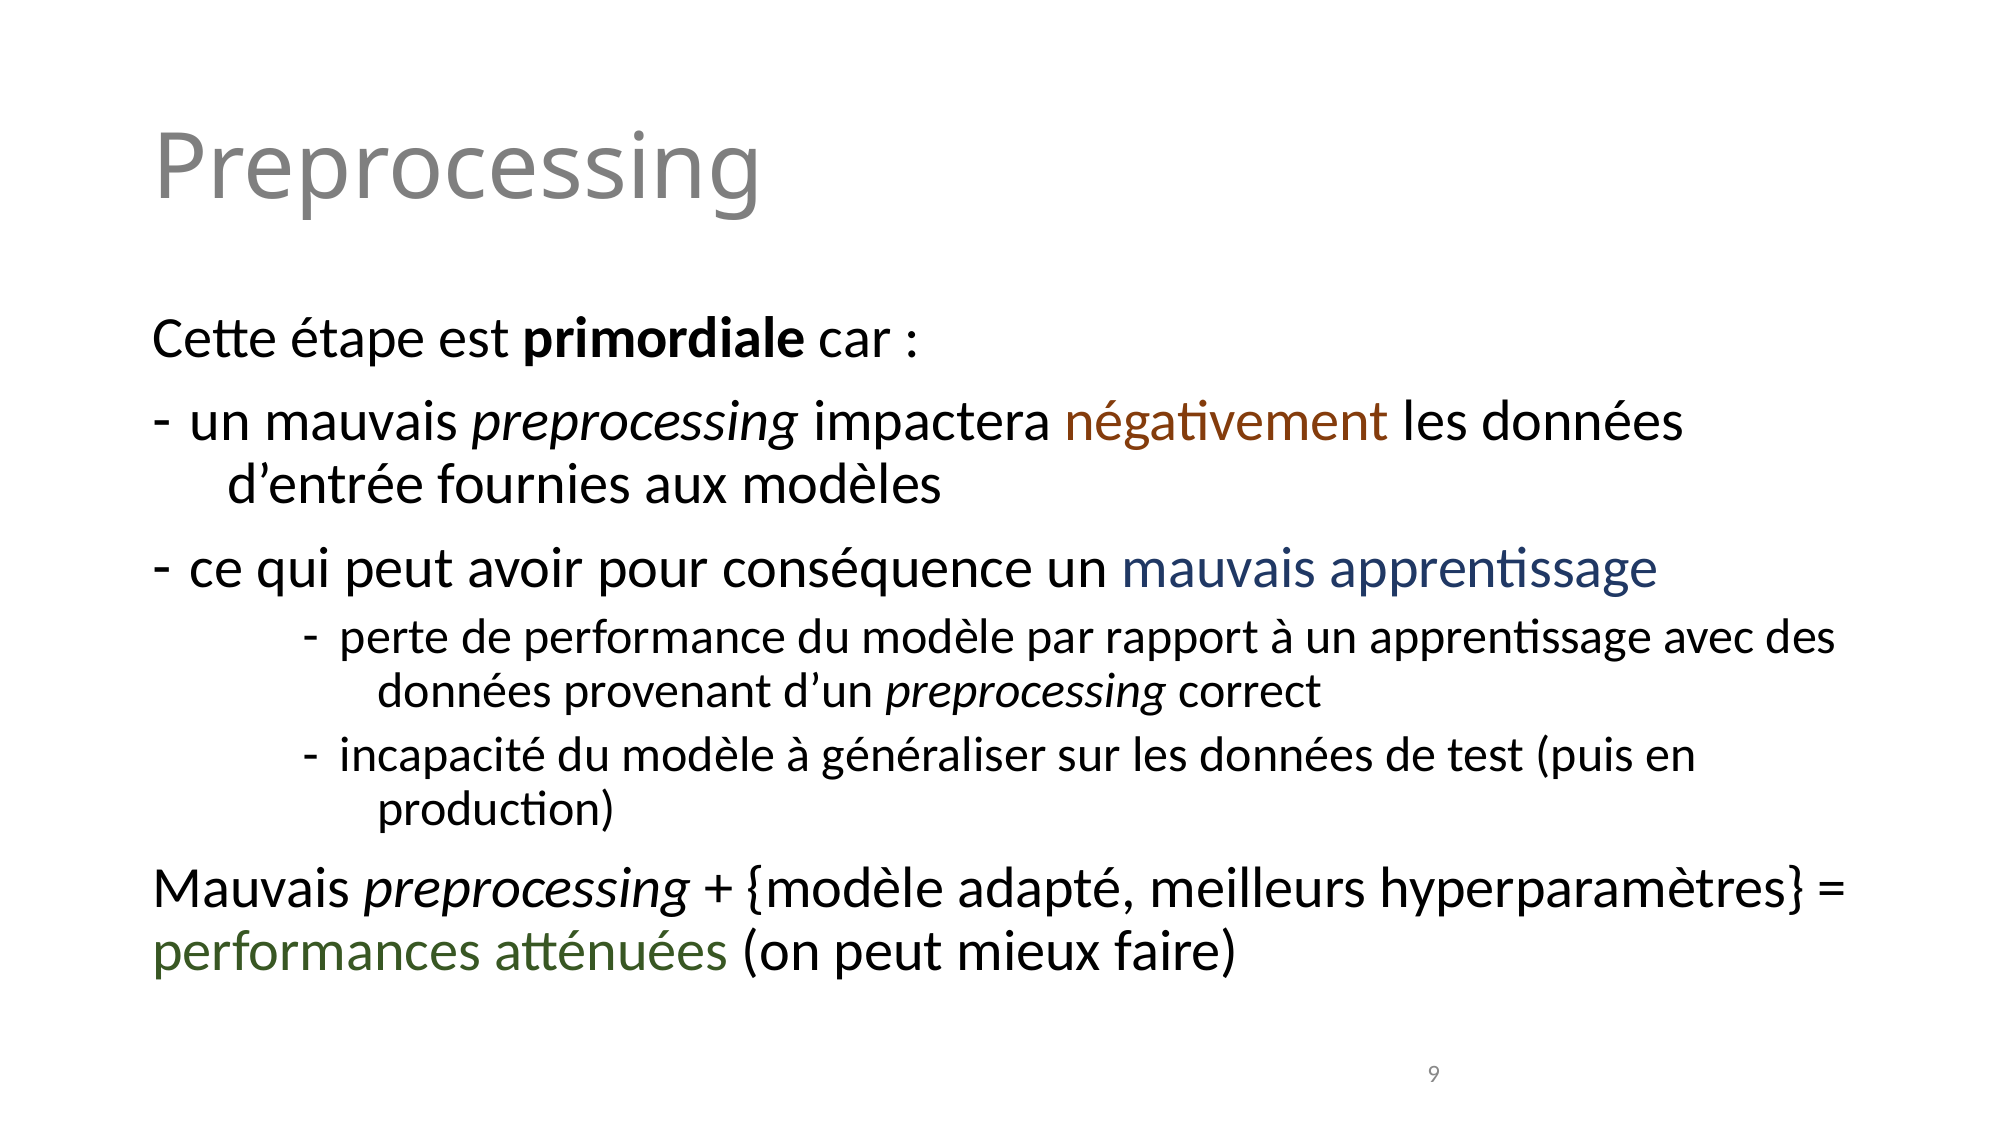

# Preprocessing
Cette étape est primordiale car :
un mauvais preprocessing impactera négativement les données d’entrée fournies aux modèles
ce qui peut avoir pour conséquence un mauvais apprentissage
perte de performance du modèle par rapport à un apprentissage avec des données provenant d’un preprocessing correct
incapacité du modèle à généraliser sur les données de test (puis en production)
Mauvais preprocessing + {modèle adapté, meilleurs hyperparamètres} = performances atténuées (on peut mieux faire)